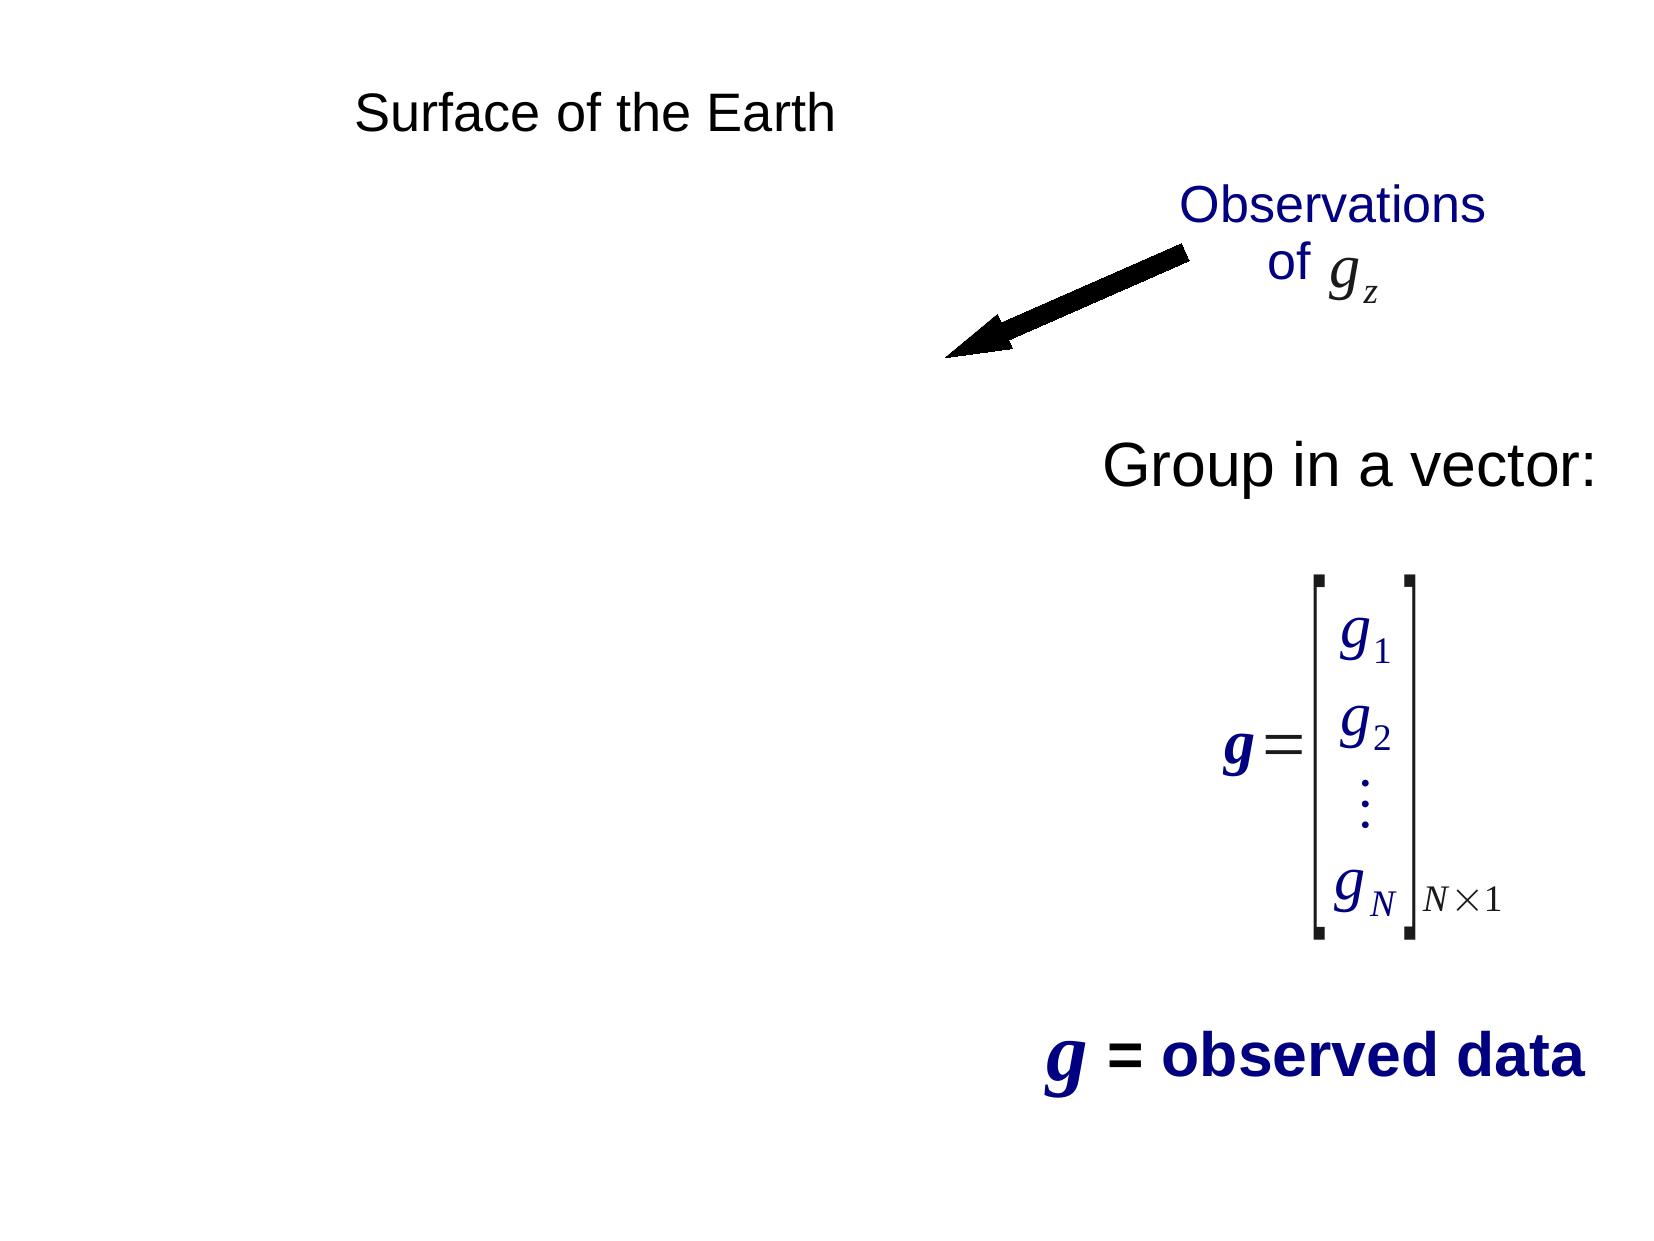

Surface of the Earth
Observations
 of
Group in a vector:
 = observed data